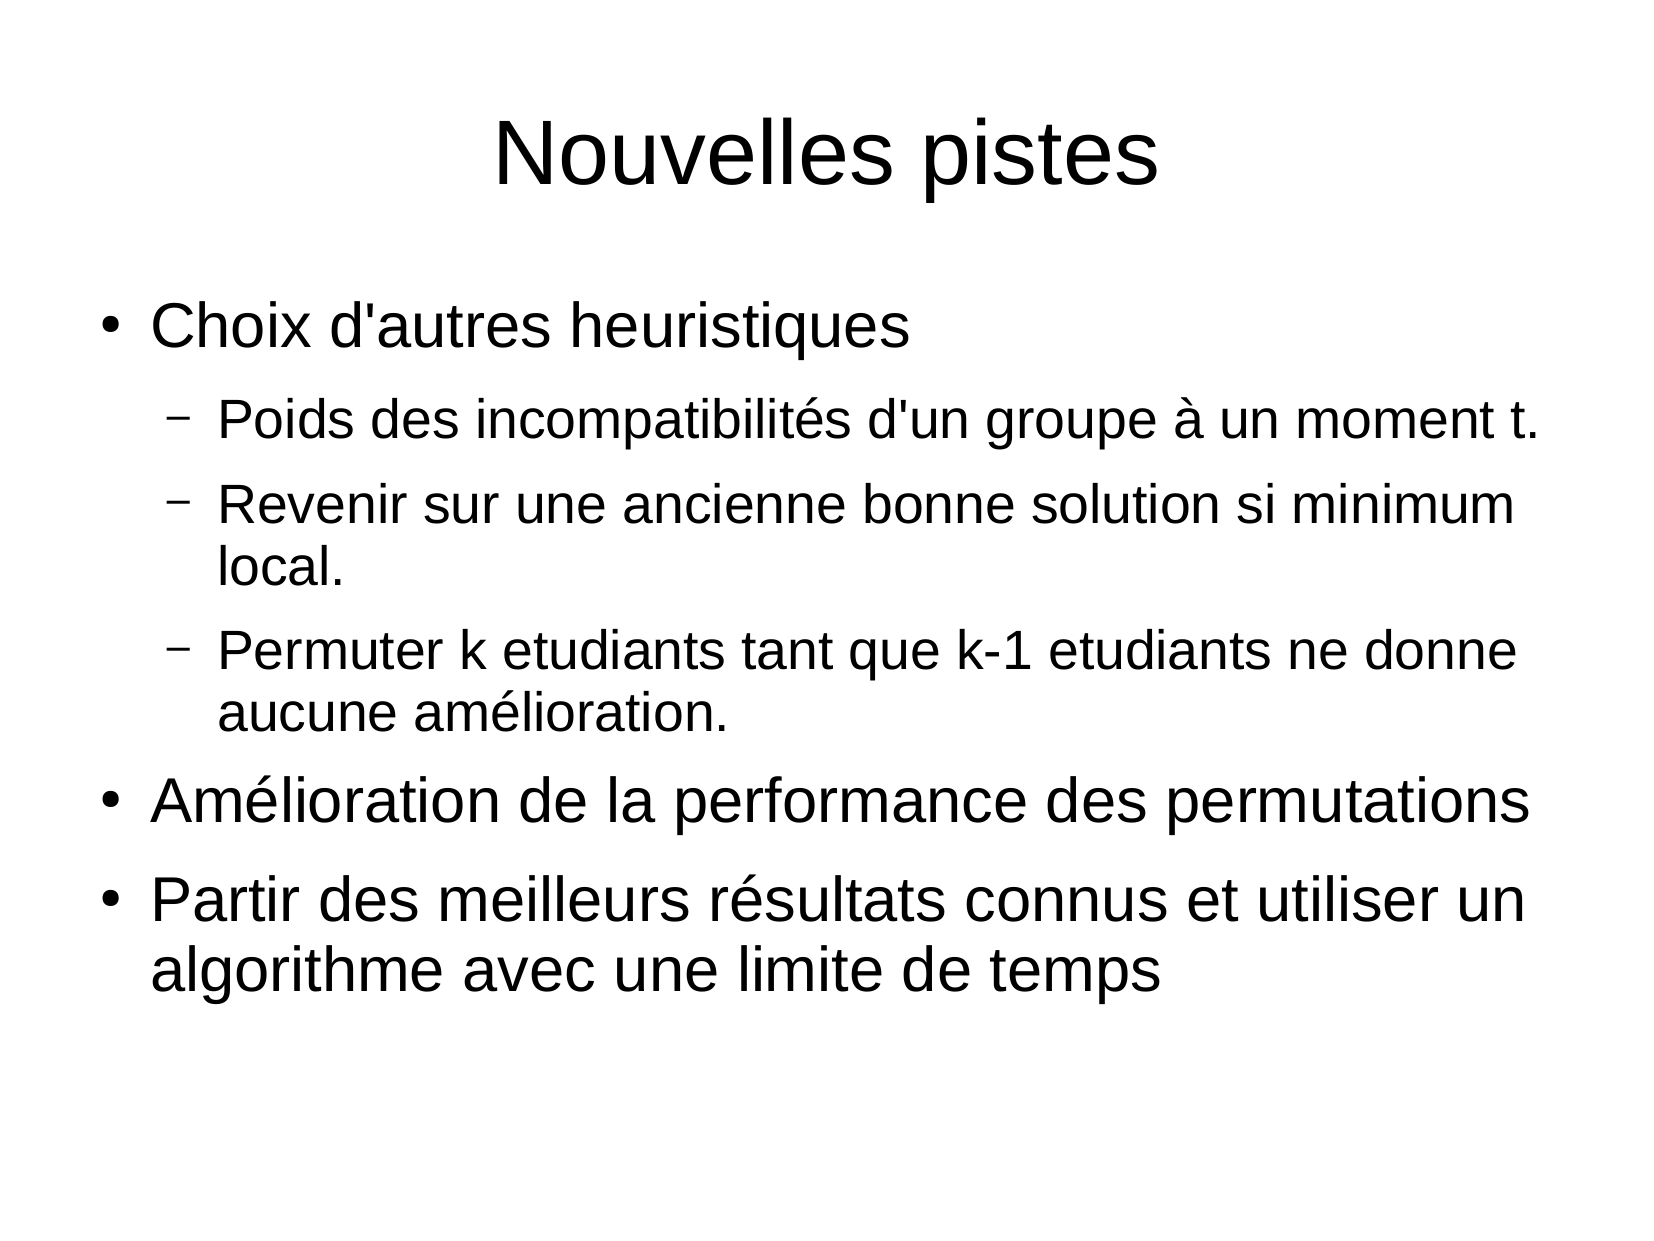

# Nouvelles pistes
Choix d'autres heuristiques
Poids des incompatibilités d'un groupe à un moment t.
Revenir sur une ancienne bonne solution si minimum local.
Permuter k etudiants tant que k-1 etudiants ne donne aucune amélioration.
Amélioration de la performance des permutations
Partir des meilleurs résultats connus et utiliser un algorithme avec une limite de temps